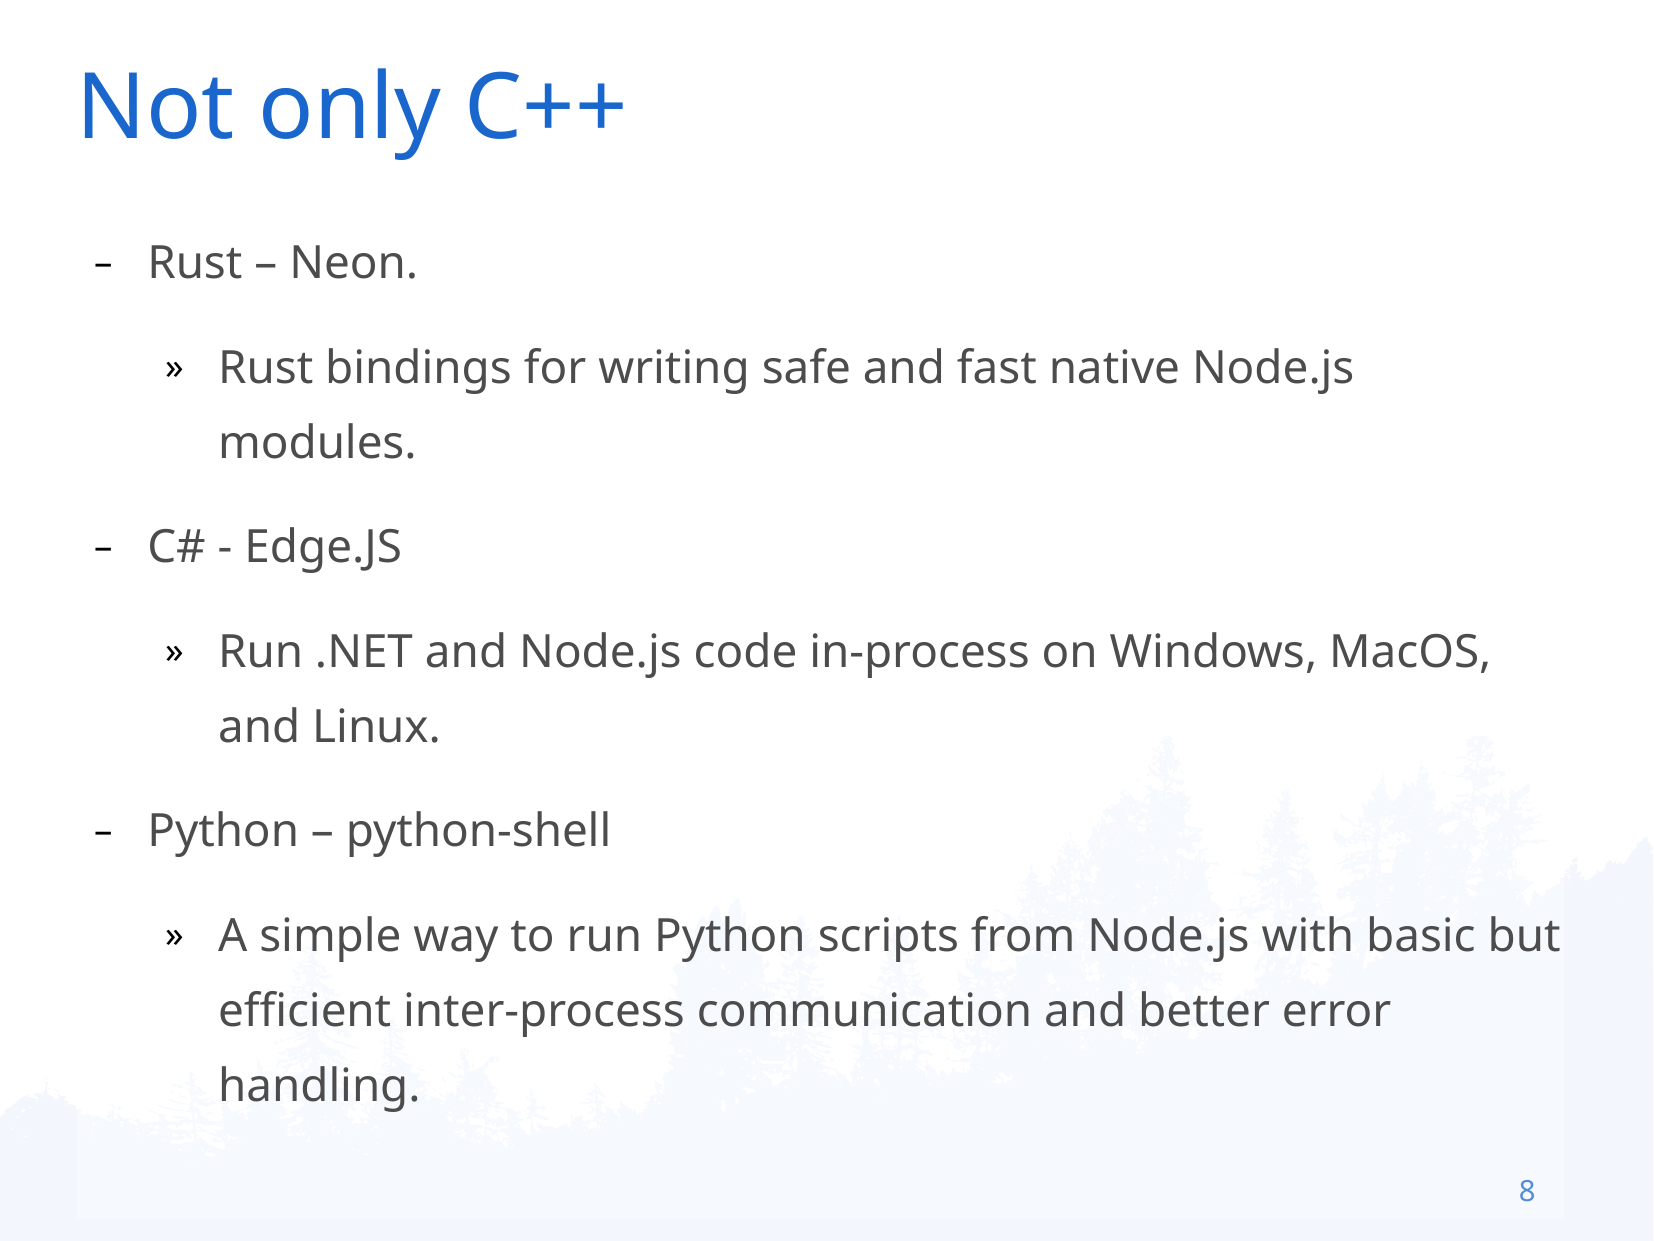

Not only C++
# Rust – Neon.
Rust bindings for writing safe and fast native Node.js modules.
C# - Edge.JS
Run .NET and Node.js code in-process on Windows, MacOS, and Linux.
Python – python-shell
A simple way to run Python scripts from Node.js with basic but efficient inter-process communication and better error handling.
8